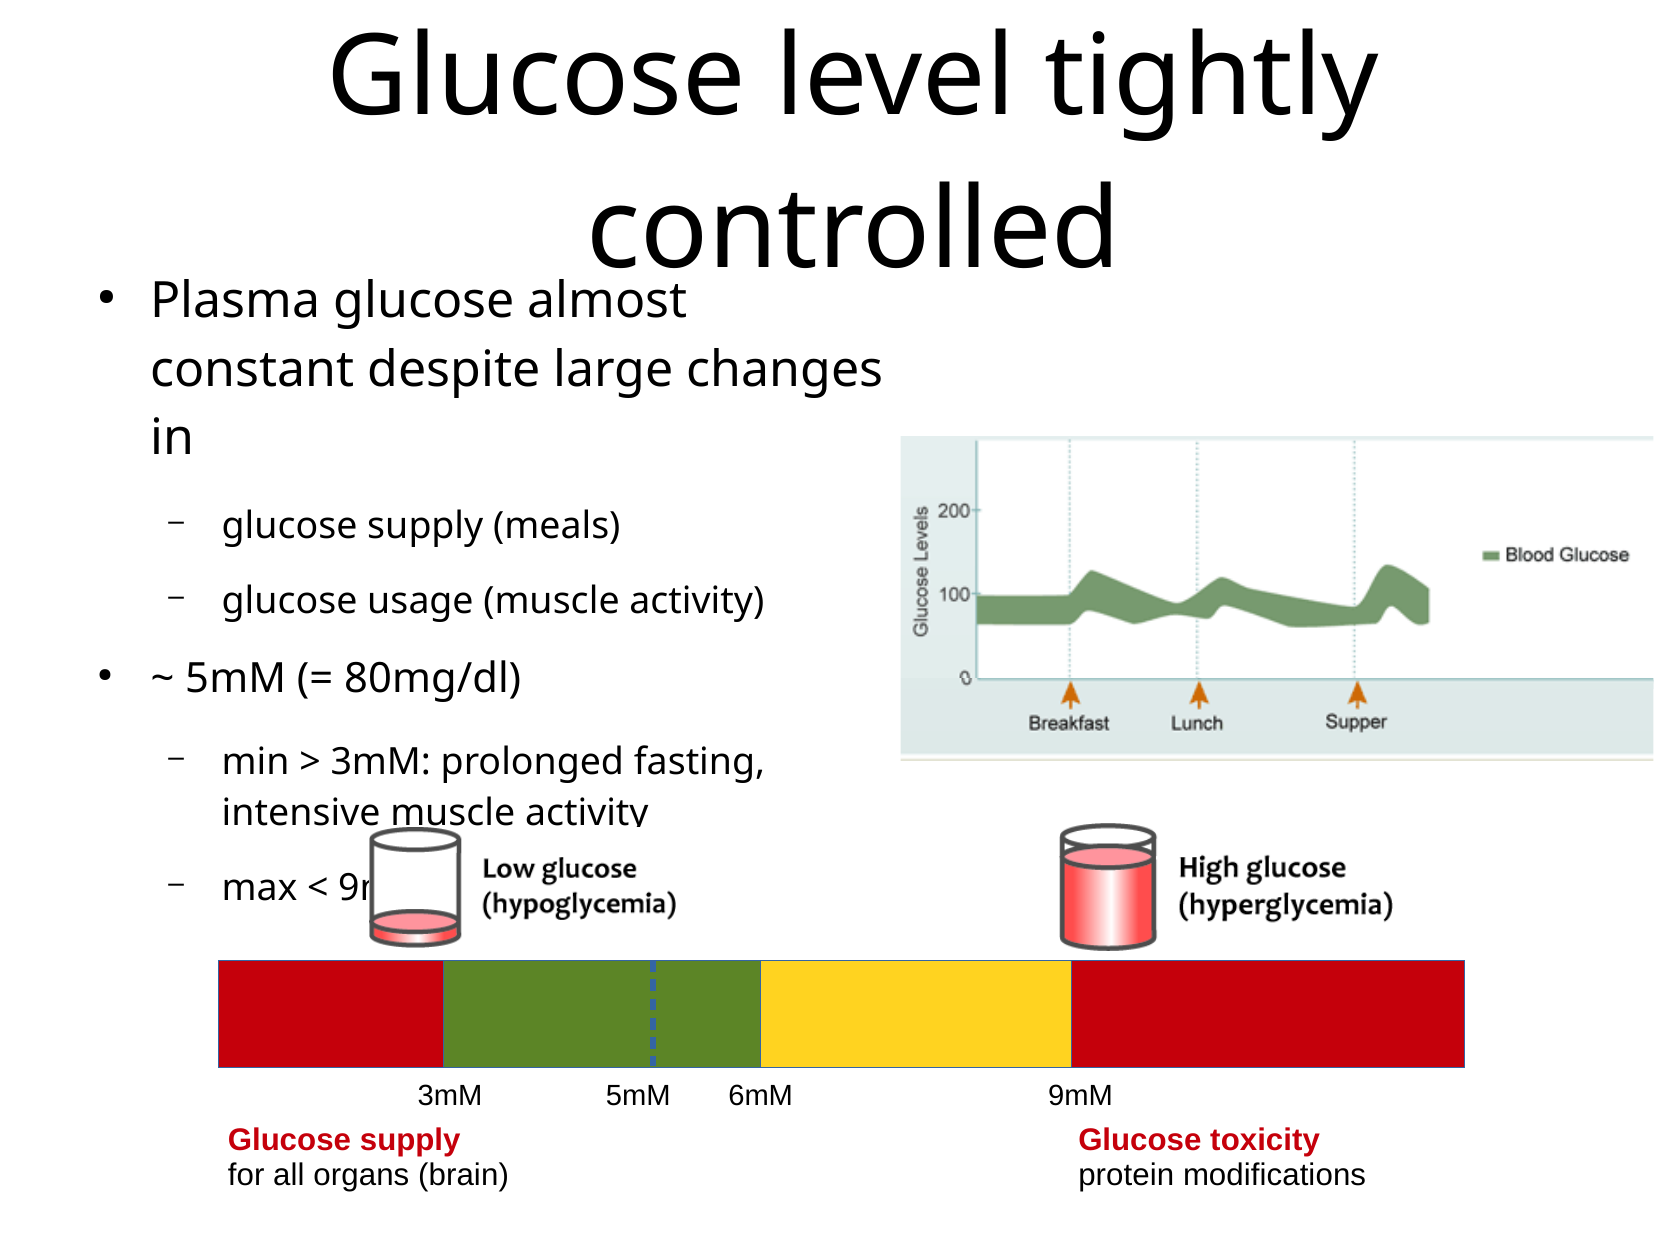

# Glucose level tightly controlled
Plasma glucose almost constant despite large changes in
glucose supply (meals)
glucose usage (muscle activity)
~ 5mM (= 80mg/dl)
min > 3mM: prolonged fasting, intensive muscle activity
max < 9mM: postprandial
3mM 5mM 6mM 9mM
Glucose supply
for all organs (brain)
Glucose toxicity
protein modifications